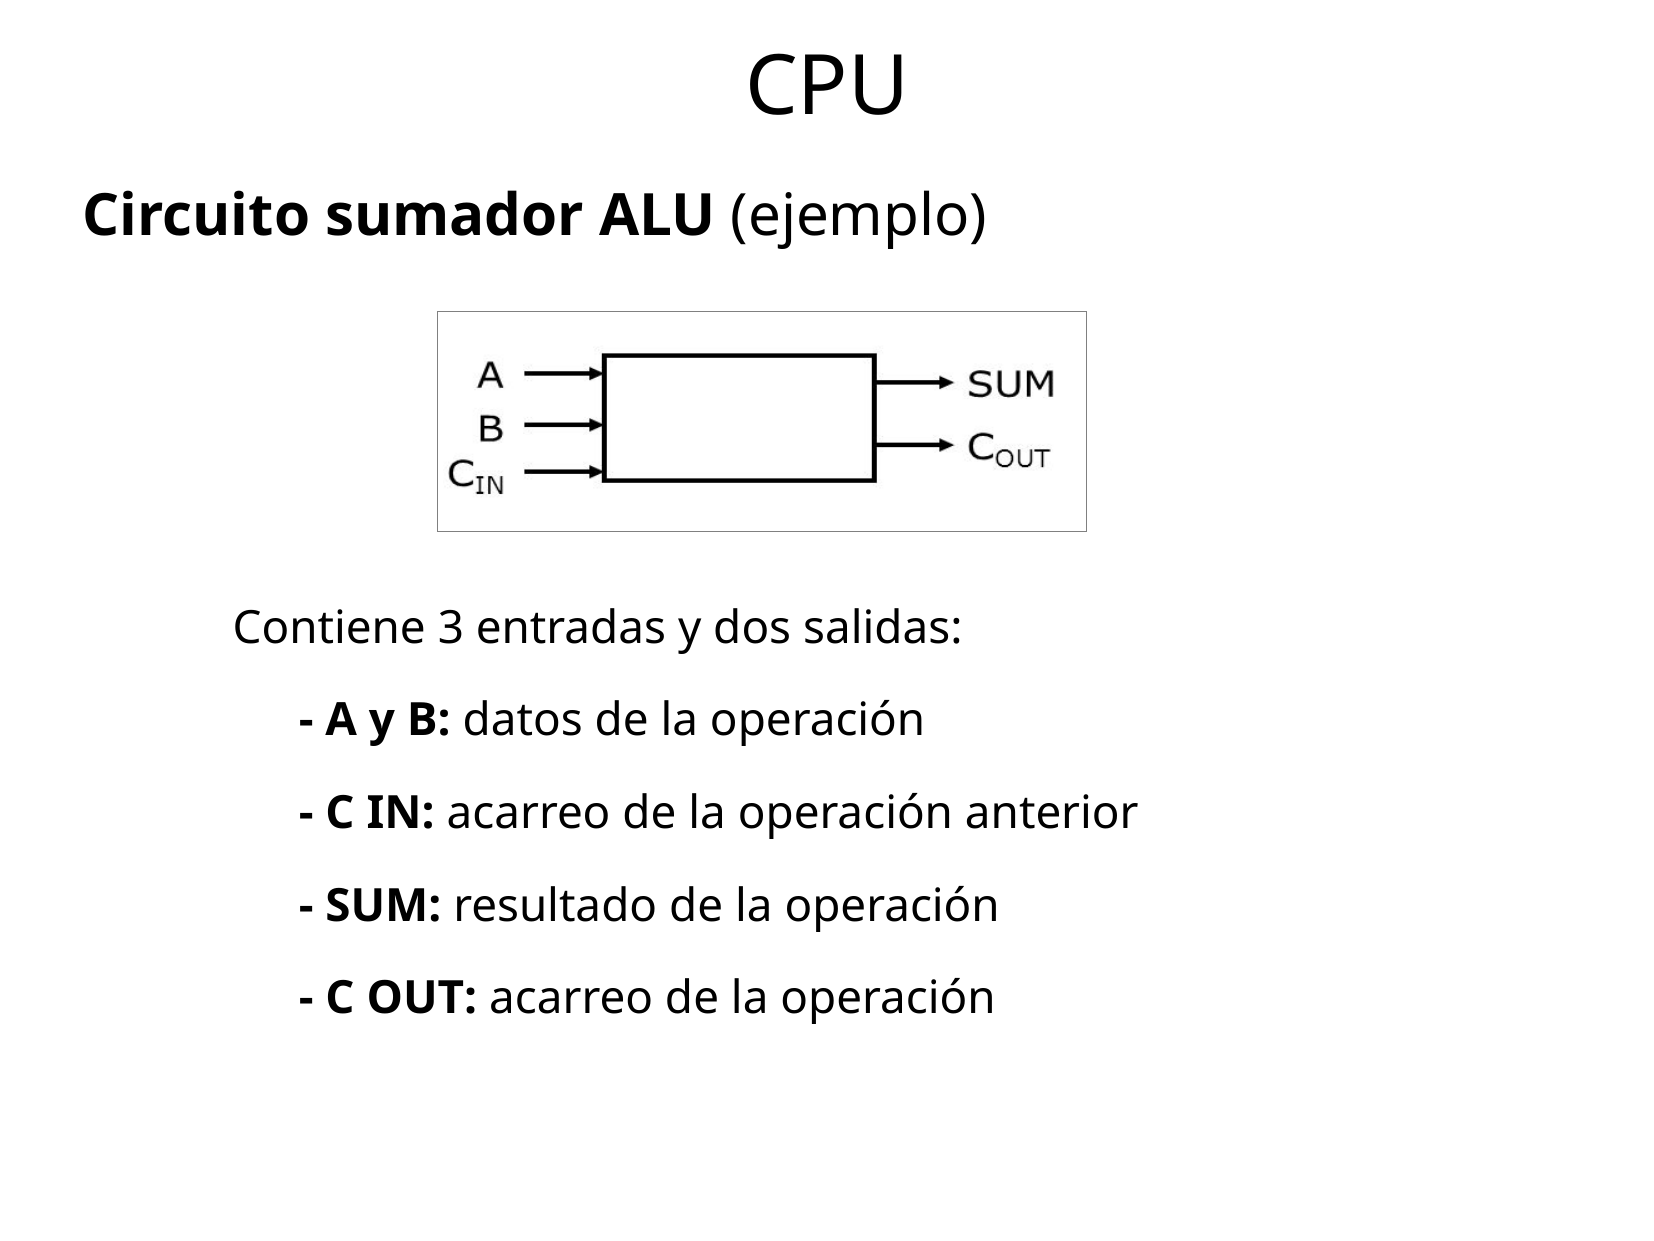

CPU
# Circuito sumador ALU (ejemplo)
Contiene 3 entradas y dos salidas:
- A y B: datos de la operación
- C IN: acarreo de la operación anterior
- SUM: resultado de la operación
- C OUT: acarreo de la operación